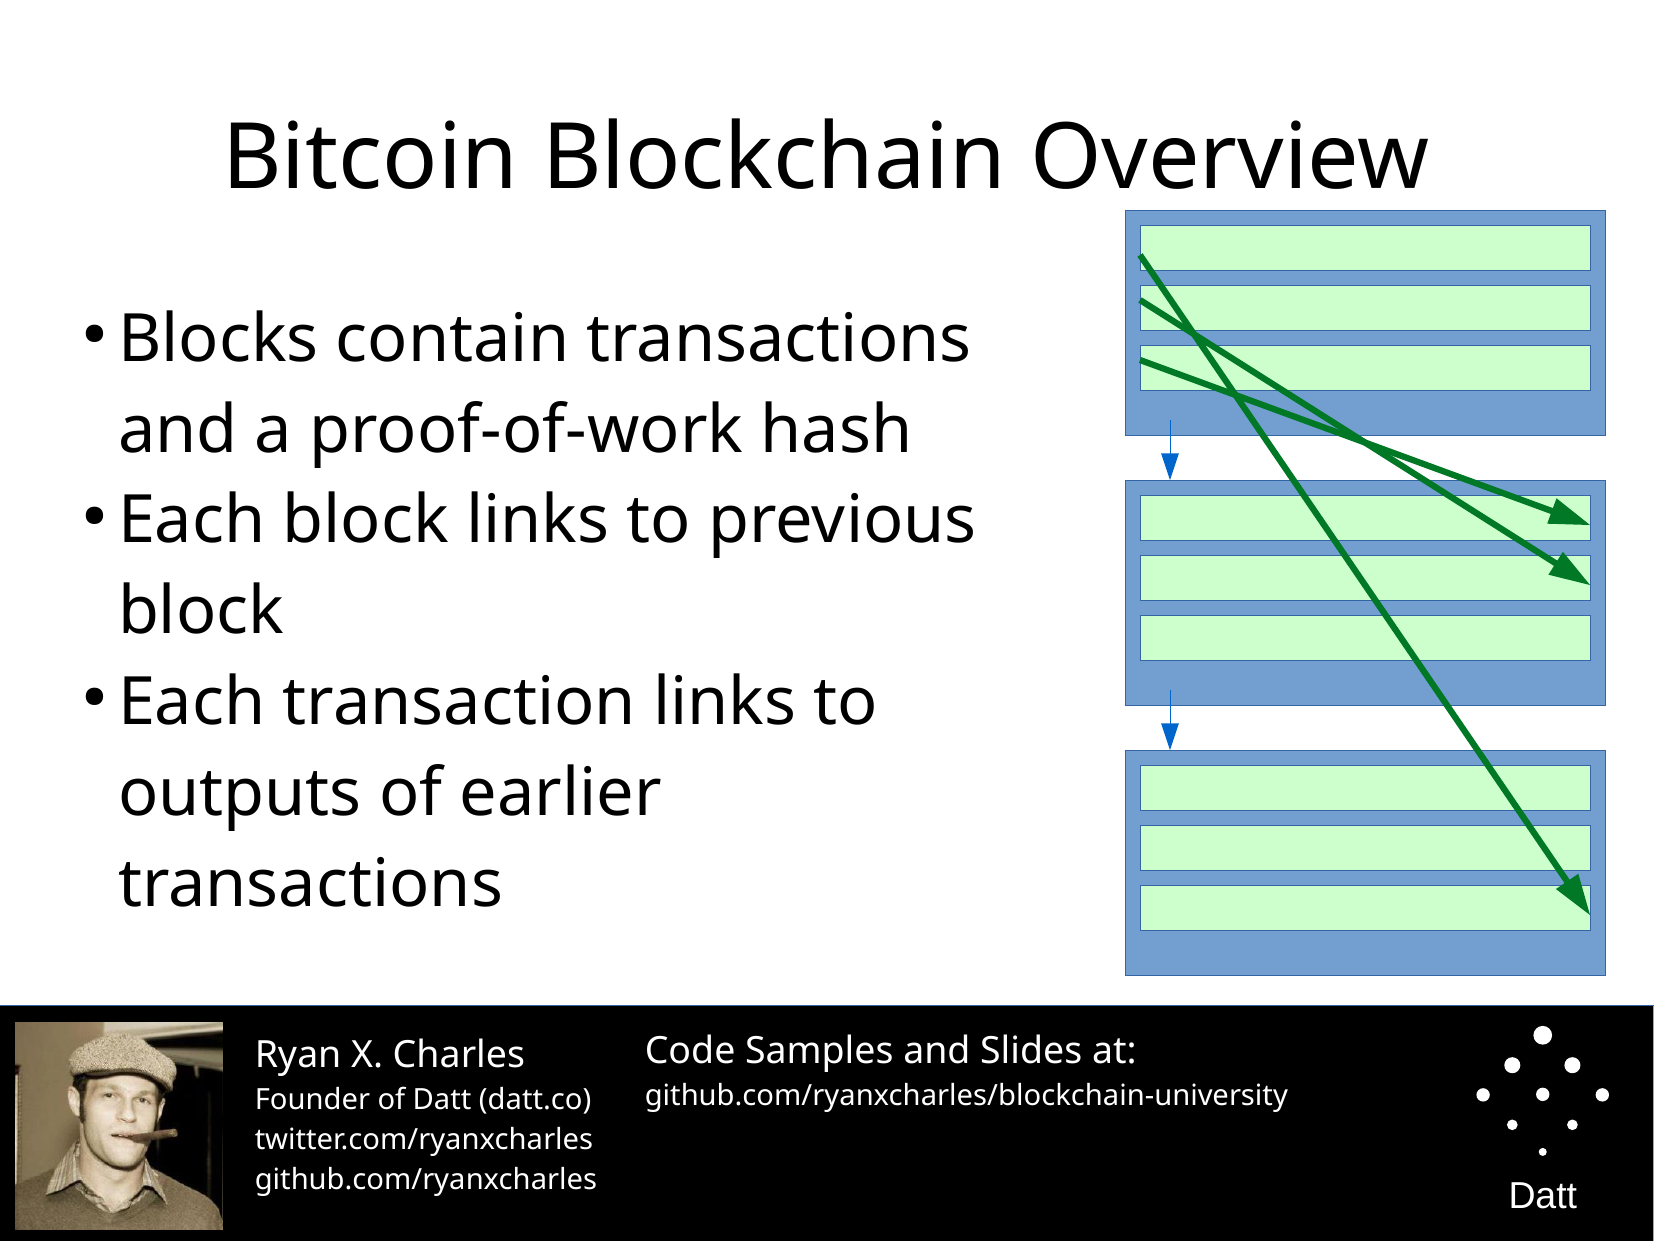

# Bitcoin Blockchain Overview
Blocks contain transactions and a proof-of-work hash
Each block links to previous block
Each transaction links to outputs of earlier transactions
Code Samples and Slides at:
github.com/ryanxcharles/blockchain-university
Ryan X. Charles
Founder of Datt (datt.co)
twitter.com/ryanxcharles
github.com/ryanxcharles
Datt